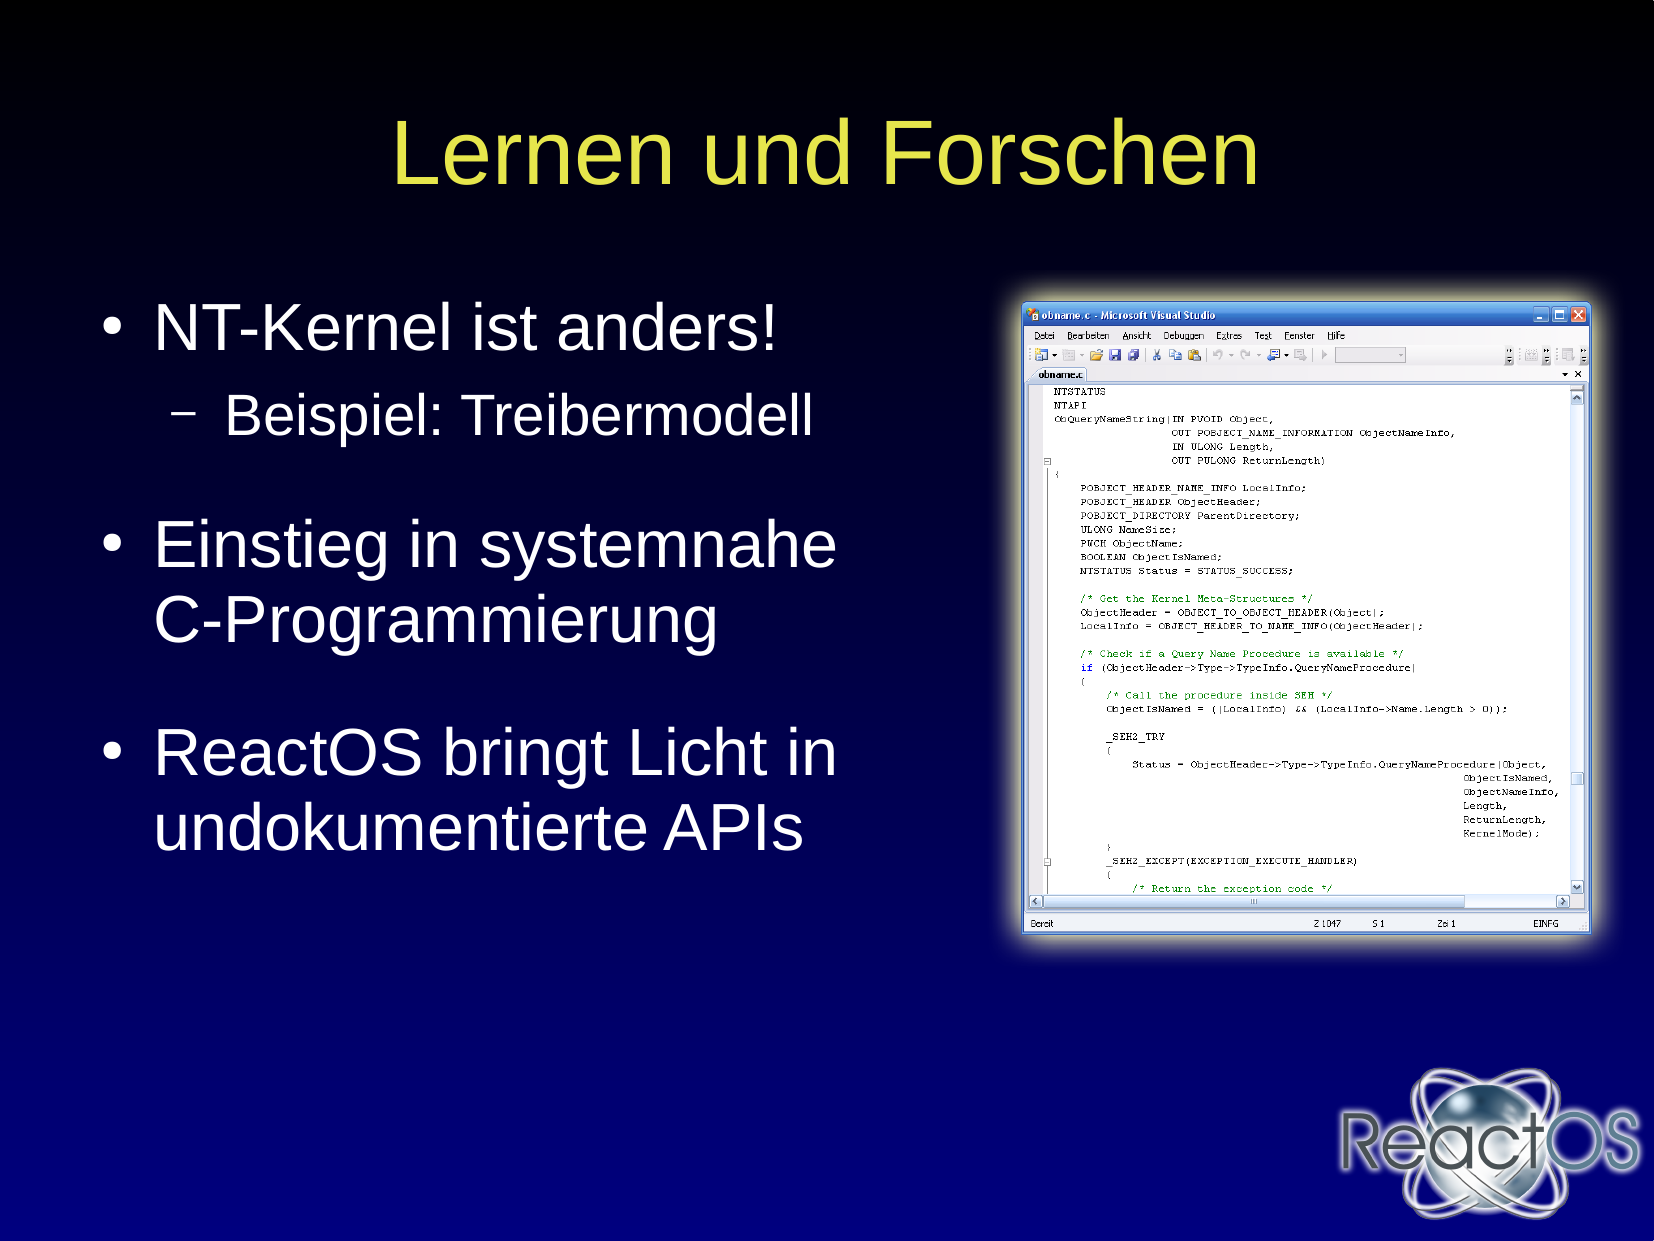

# Lernen und Forschen
NT-Kernel ist anders!
Beispiel: Treibermodell
Einstieg in systemnahe
C-Programmierung
ReactOS bringt Licht in
undokumentierte APIs